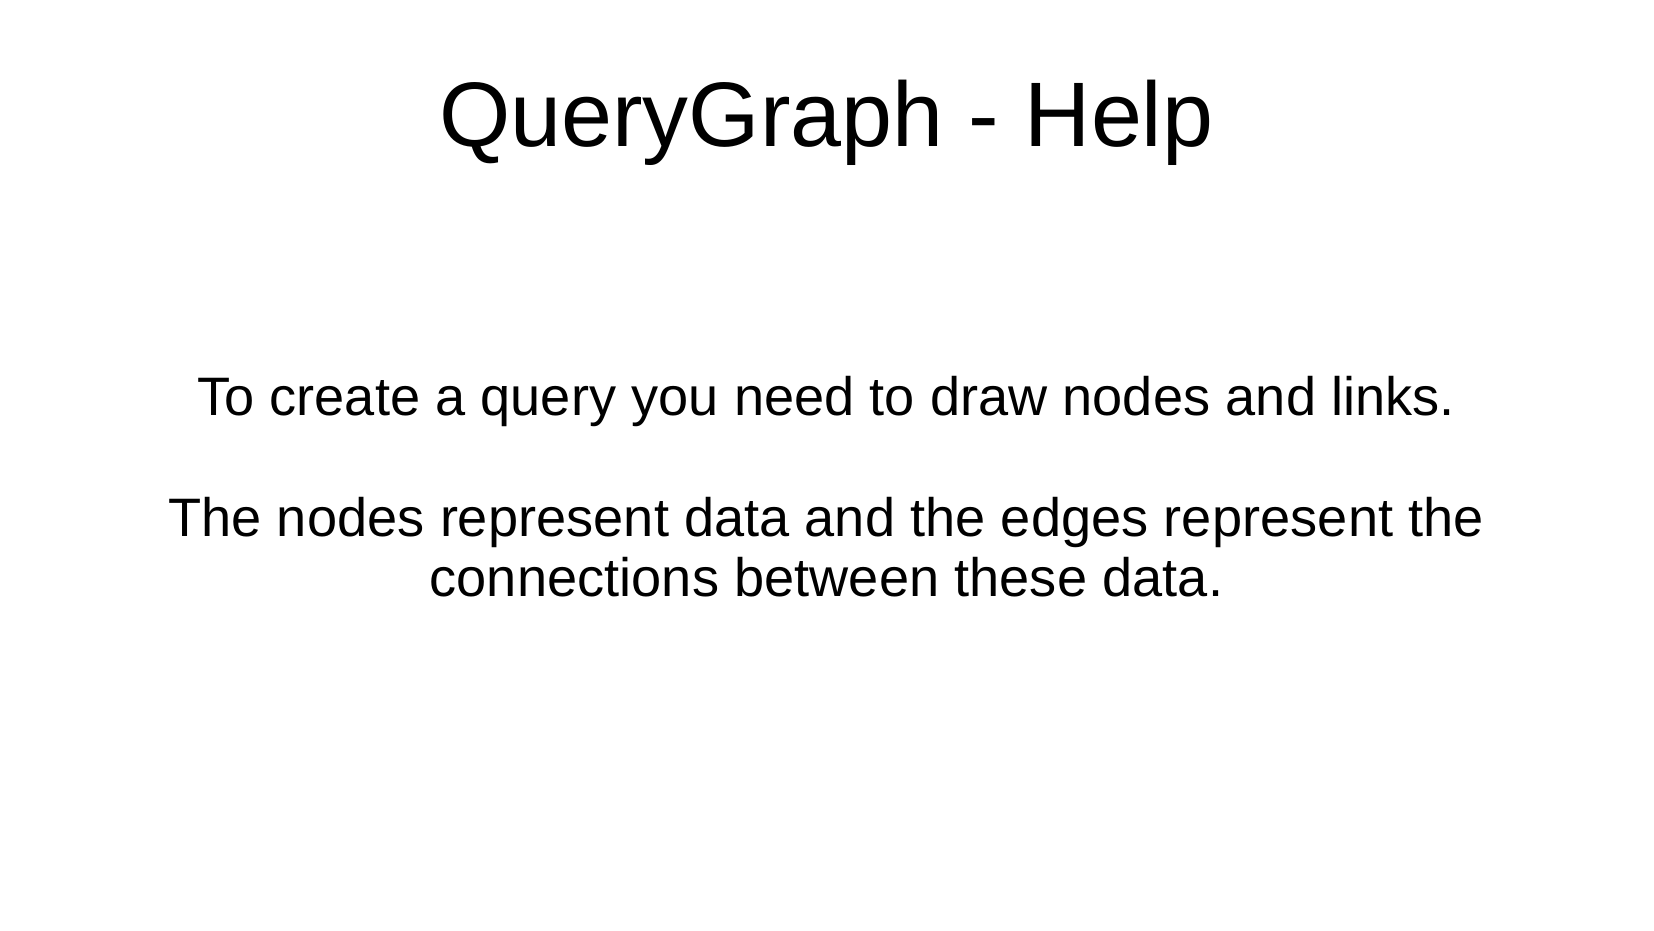

# QueryGraph - Help
To create a query you need to draw nodes and links.
The nodes represent data and the edges represent the connections between these data.